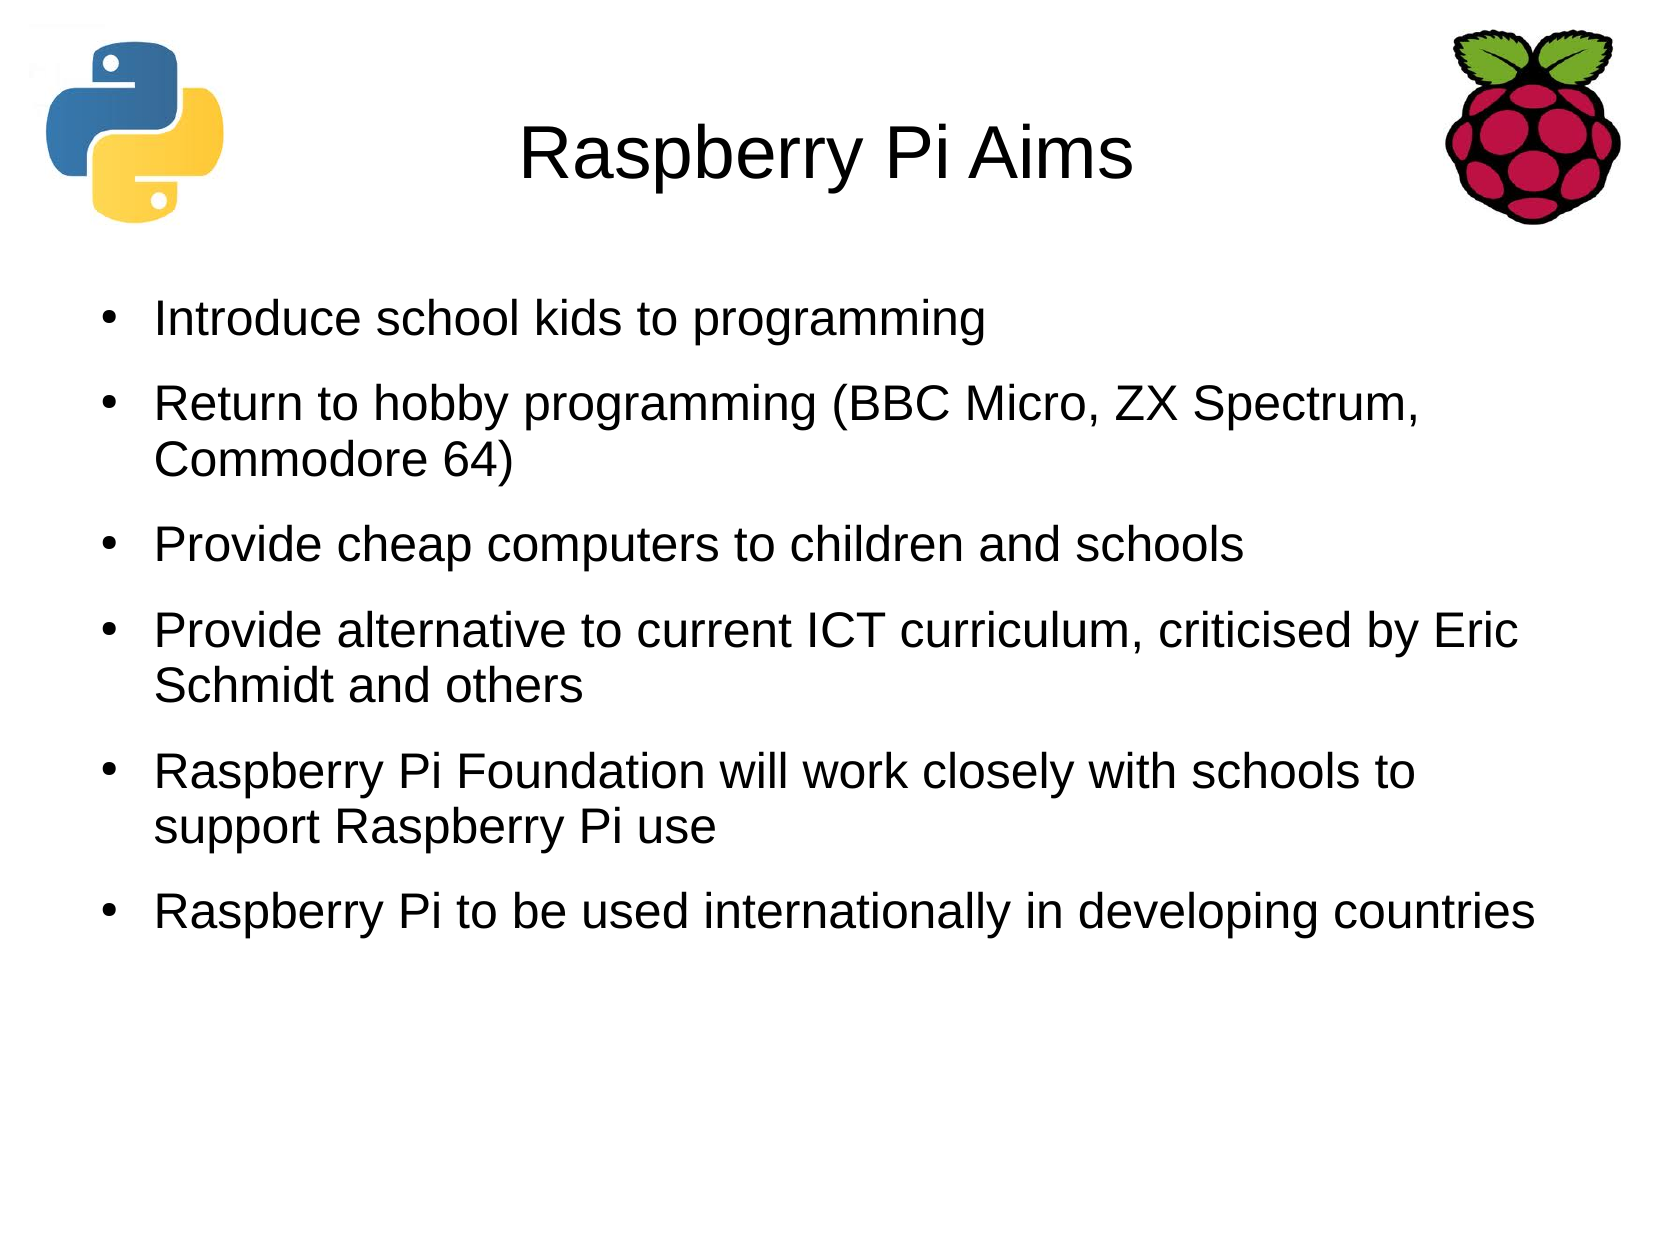

# Raspberry Pi Aims
Introduce school kids to programming
Return to hobby programming (BBC Micro, ZX Spectrum, Commodore 64)
Provide cheap computers to children and schools
Provide alternative to current ICT curriculum, criticised by Eric Schmidt and others
Raspberry Pi Foundation will work closely with schools to support Raspberry Pi use
Raspberry Pi to be used internationally in developing countries